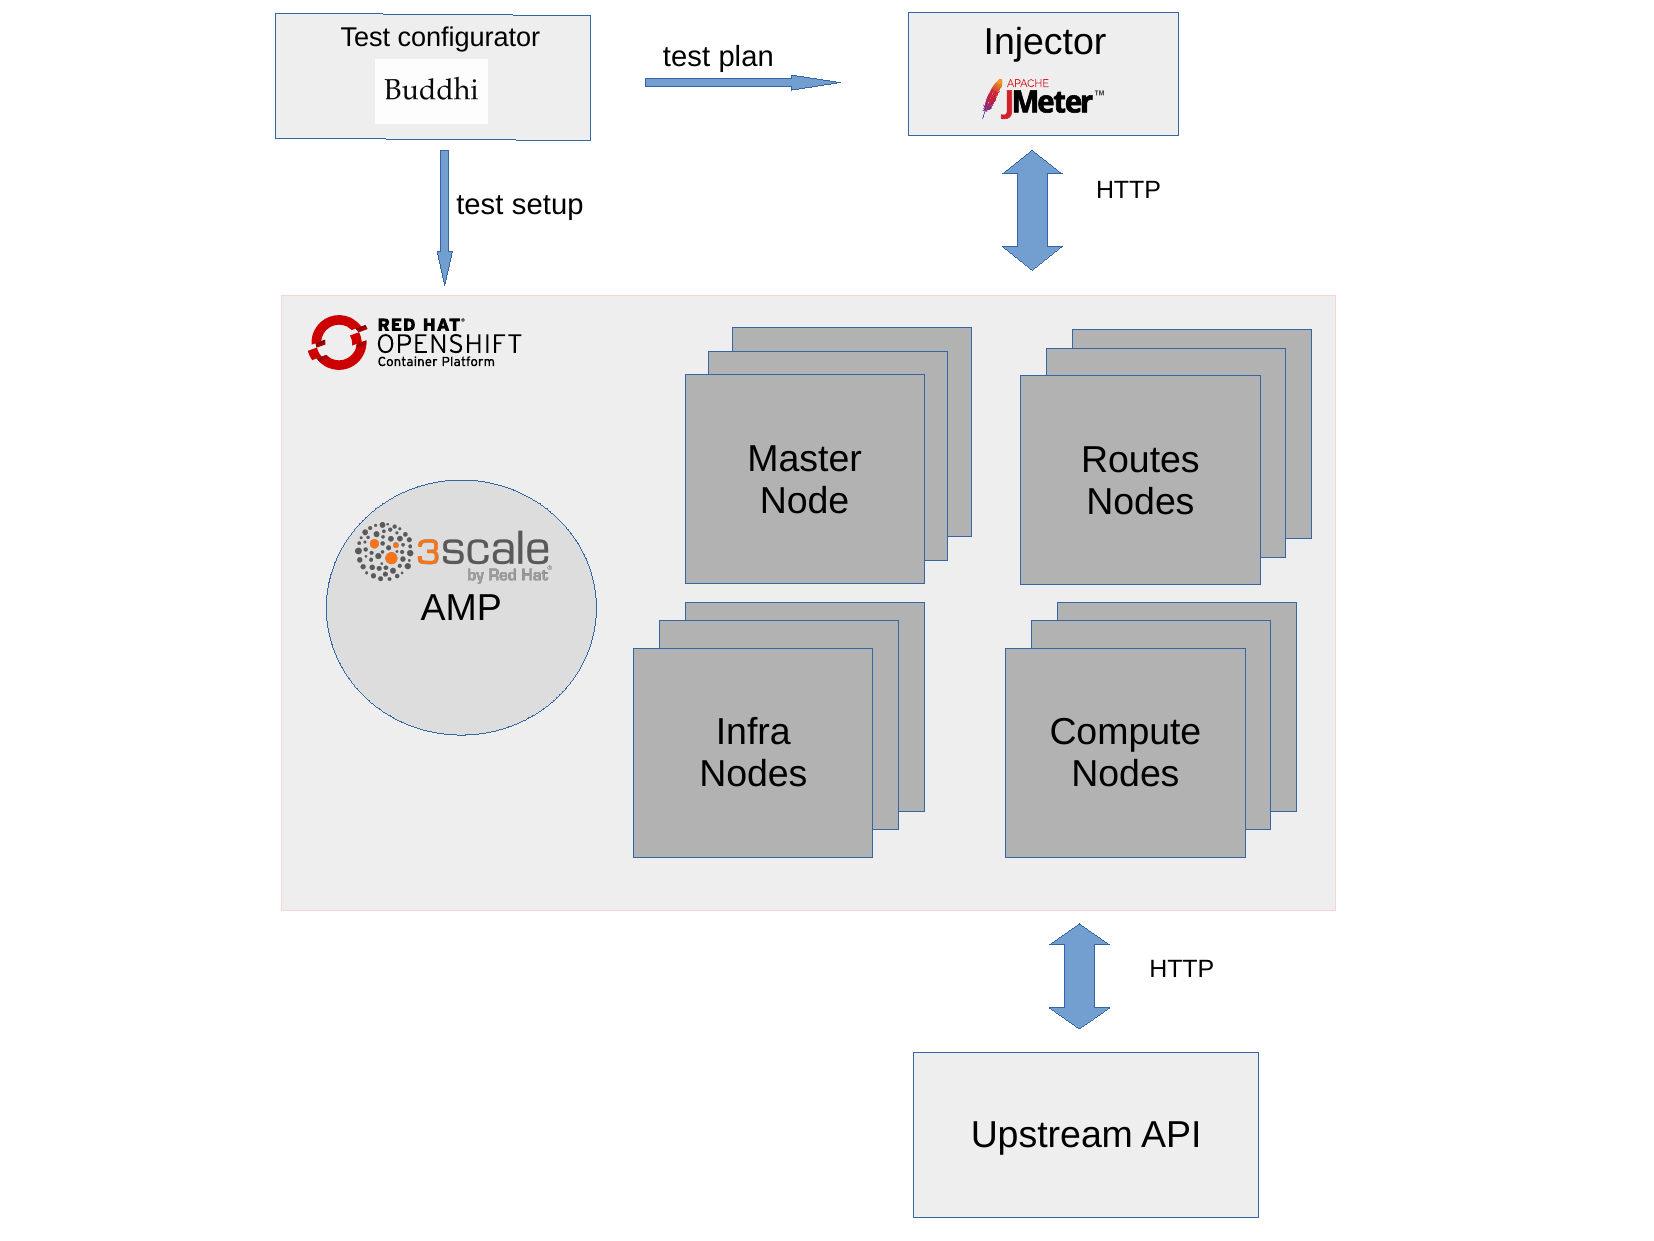

Injector
Test configurator
test plan
HTTP
test setup
Master
Node
Master
Node
Master
Node
Routes
Nodes
AMP
Infra
Nodes
Compute
Nodes
HTTP
Upstream API